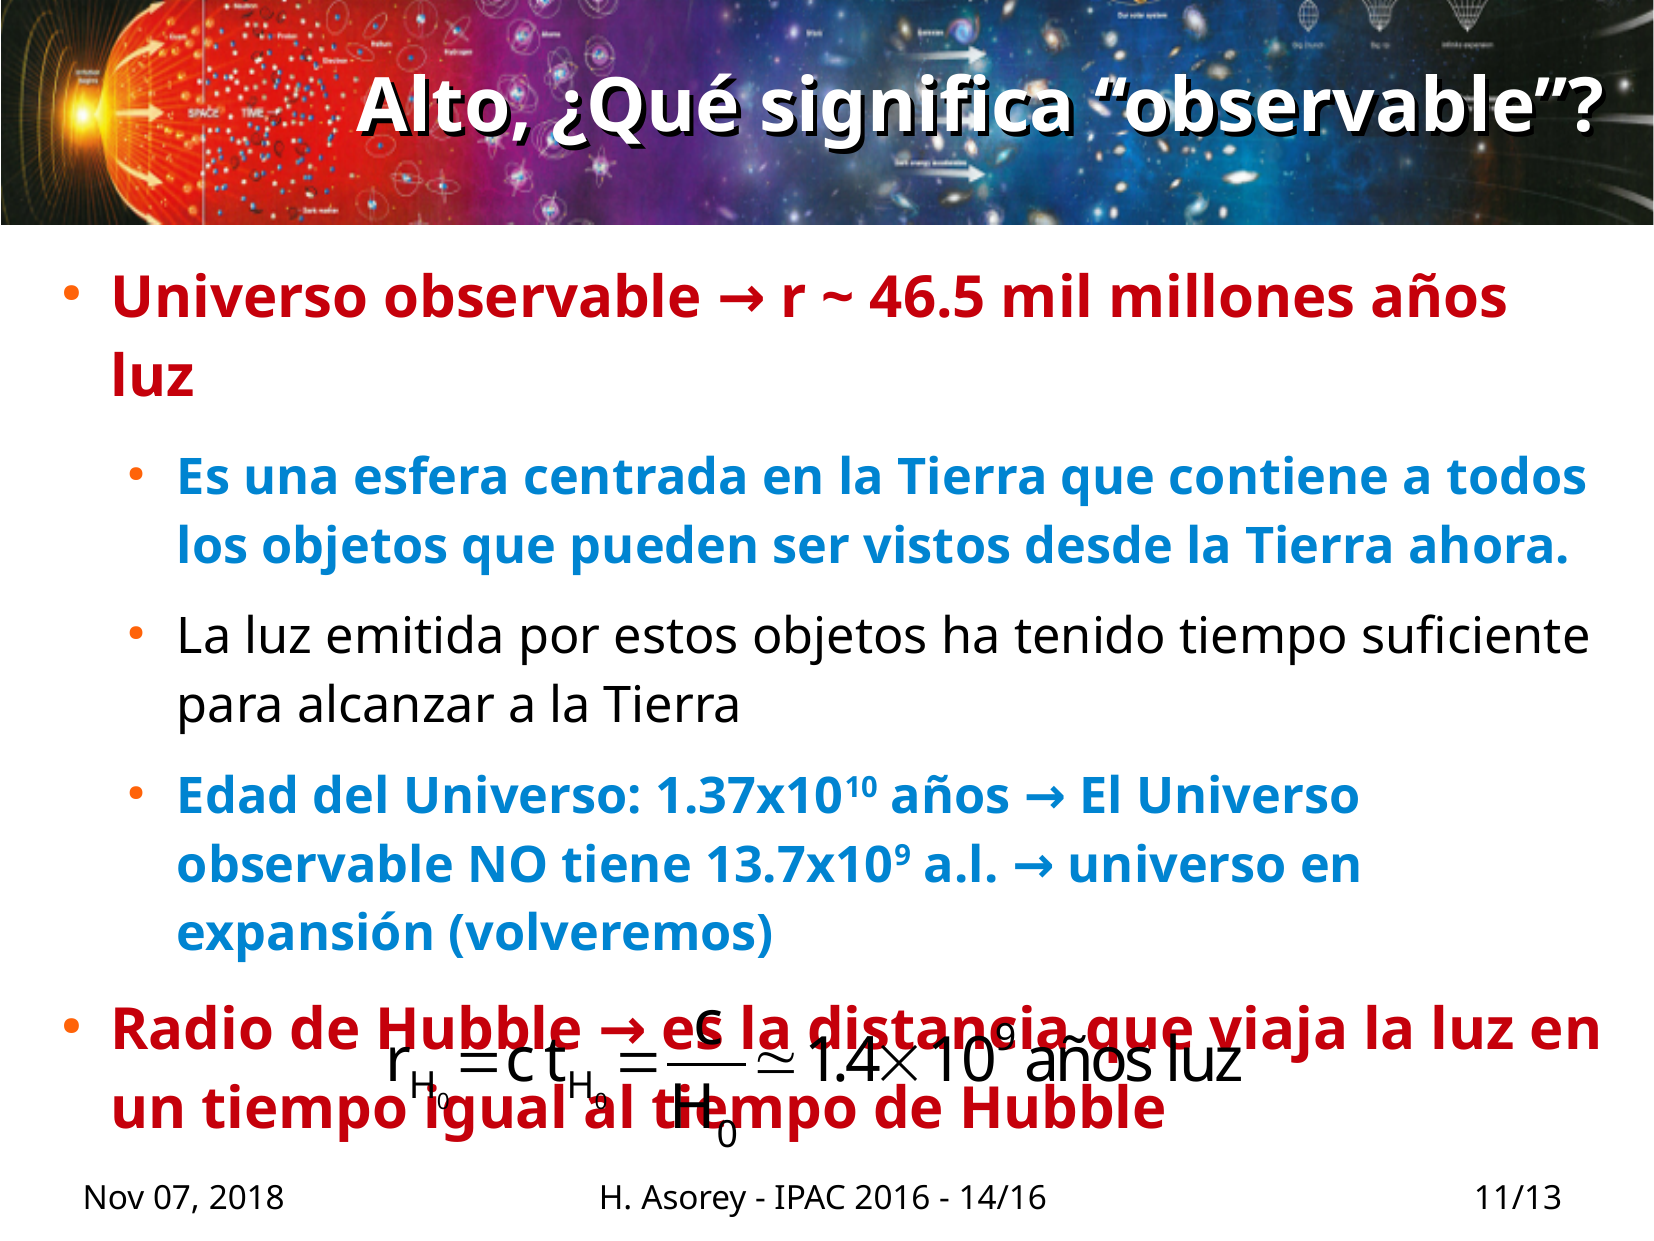

# Alto, ¿Qué significa “observable”?
Universo observable → r ~ 46.5 mil millones años luz
Es una esfera centrada en la Tierra que contiene a todos los objetos que pueden ser vistos desde la Tierra ahora.
La luz emitida por estos objetos ha tenido tiempo suficiente para alcanzar a la Tierra
Edad del Universo: 1.37x1010 años → El Universo observable NO tiene 13.7x109 a.l. → universo en expansión (volveremos)
Radio de Hubble → es la distancia que viaja la luz en un tiempo igual al tiempo de Hubble
Nov 07, 2018
H. Asorey - IPAC 2016 - 14/16
11